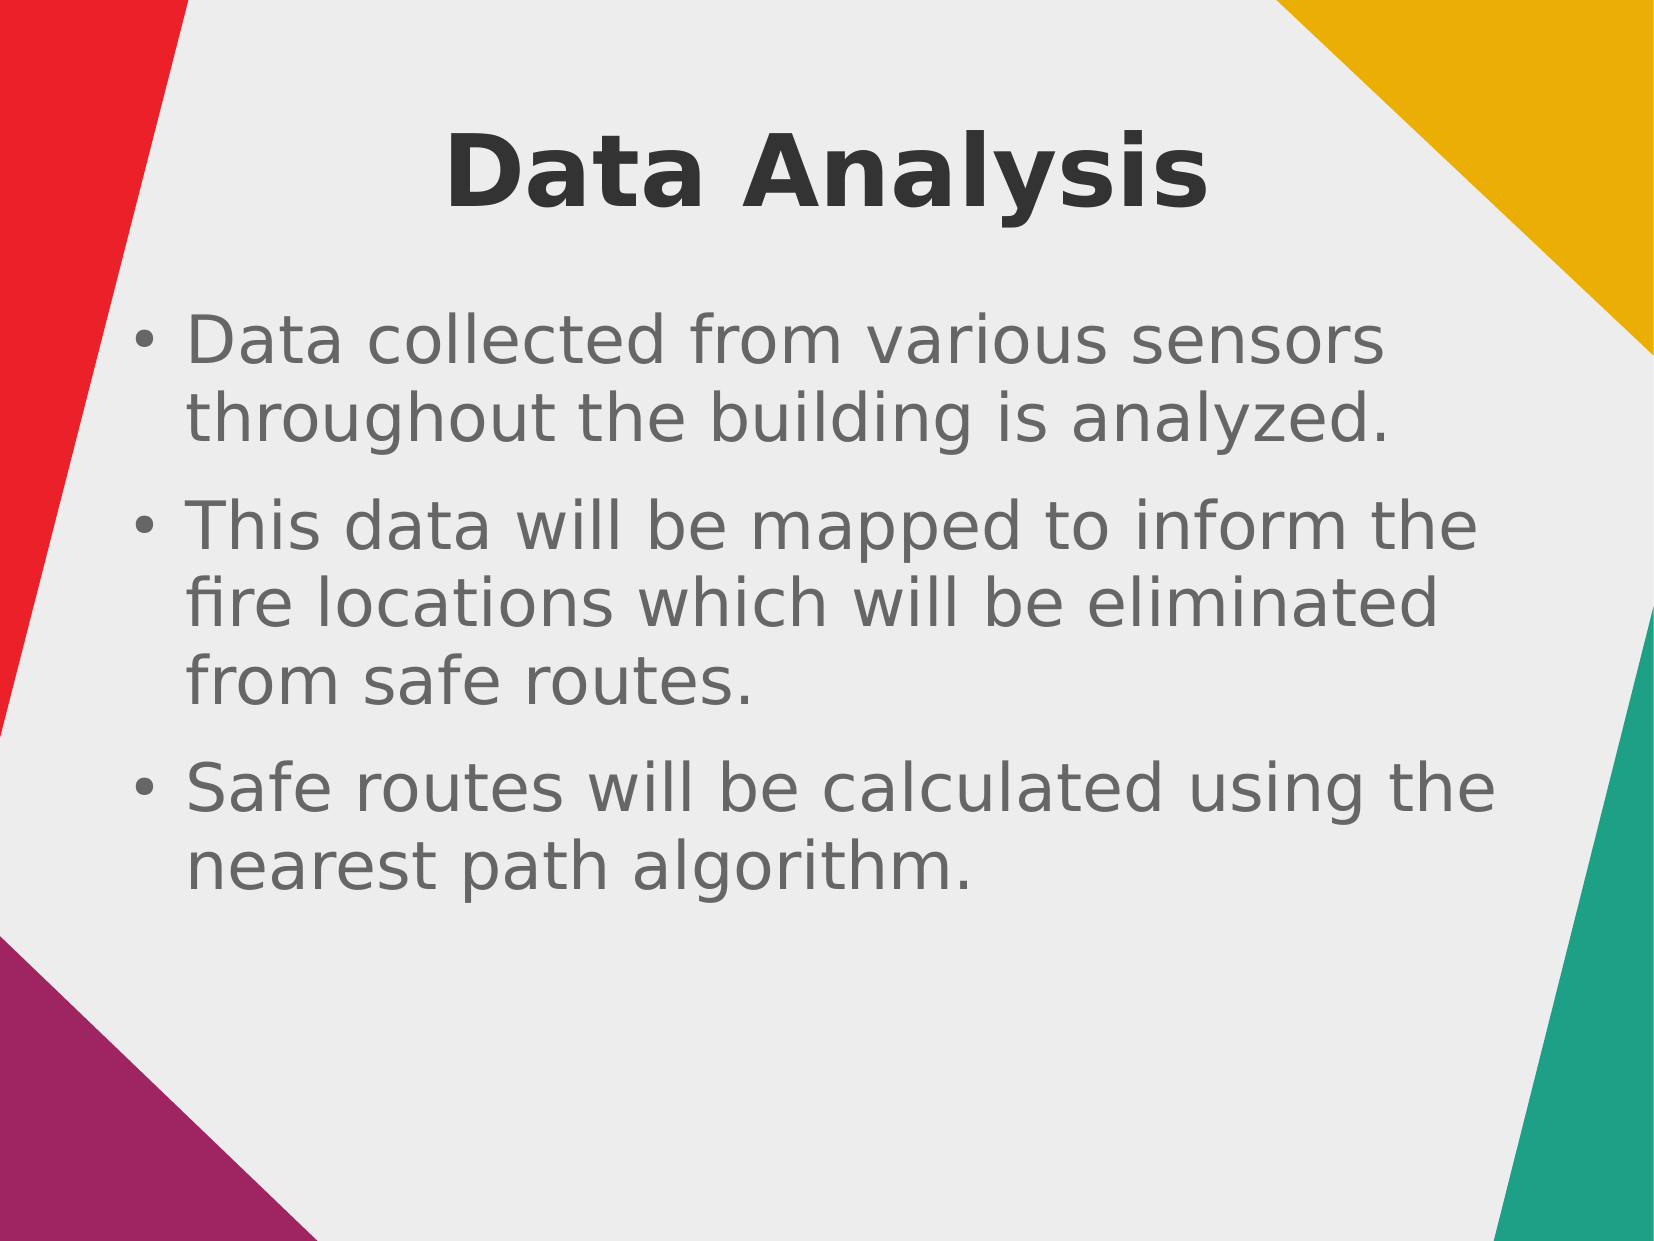

# Data Analysis
Data collected from various sensors throughout the building is analyzed.
This data will be mapped to inform the fire locations which will be eliminated from safe routes.
Safe routes will be calculated using the nearest path algorithm.